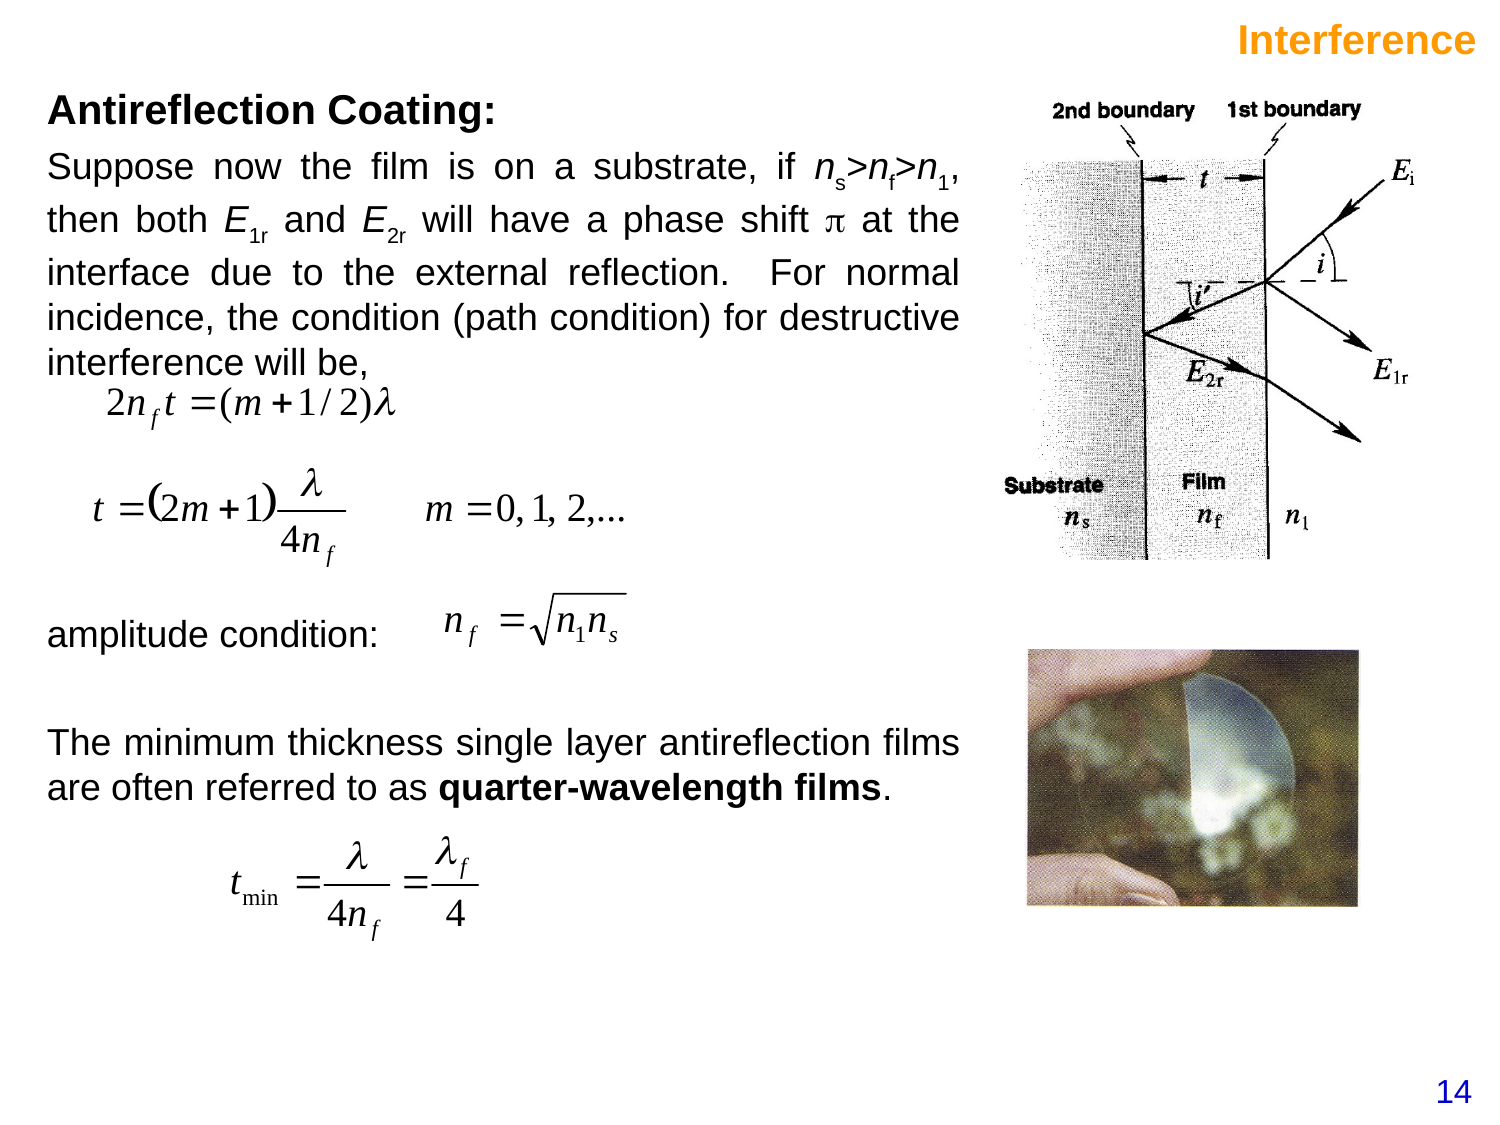

Interference
Antireflection Coating:
Suppose now the film is on a substrate, if ns>nf>n1, then both E1r and E2r will have a phase shift  at the interface due to the external reflection. For normal incidence, the condition (path condition) for destructive interference will be,
amplitude condition:
The minimum thickness single layer antireflection films are often referred to as quarter-wavelength films.